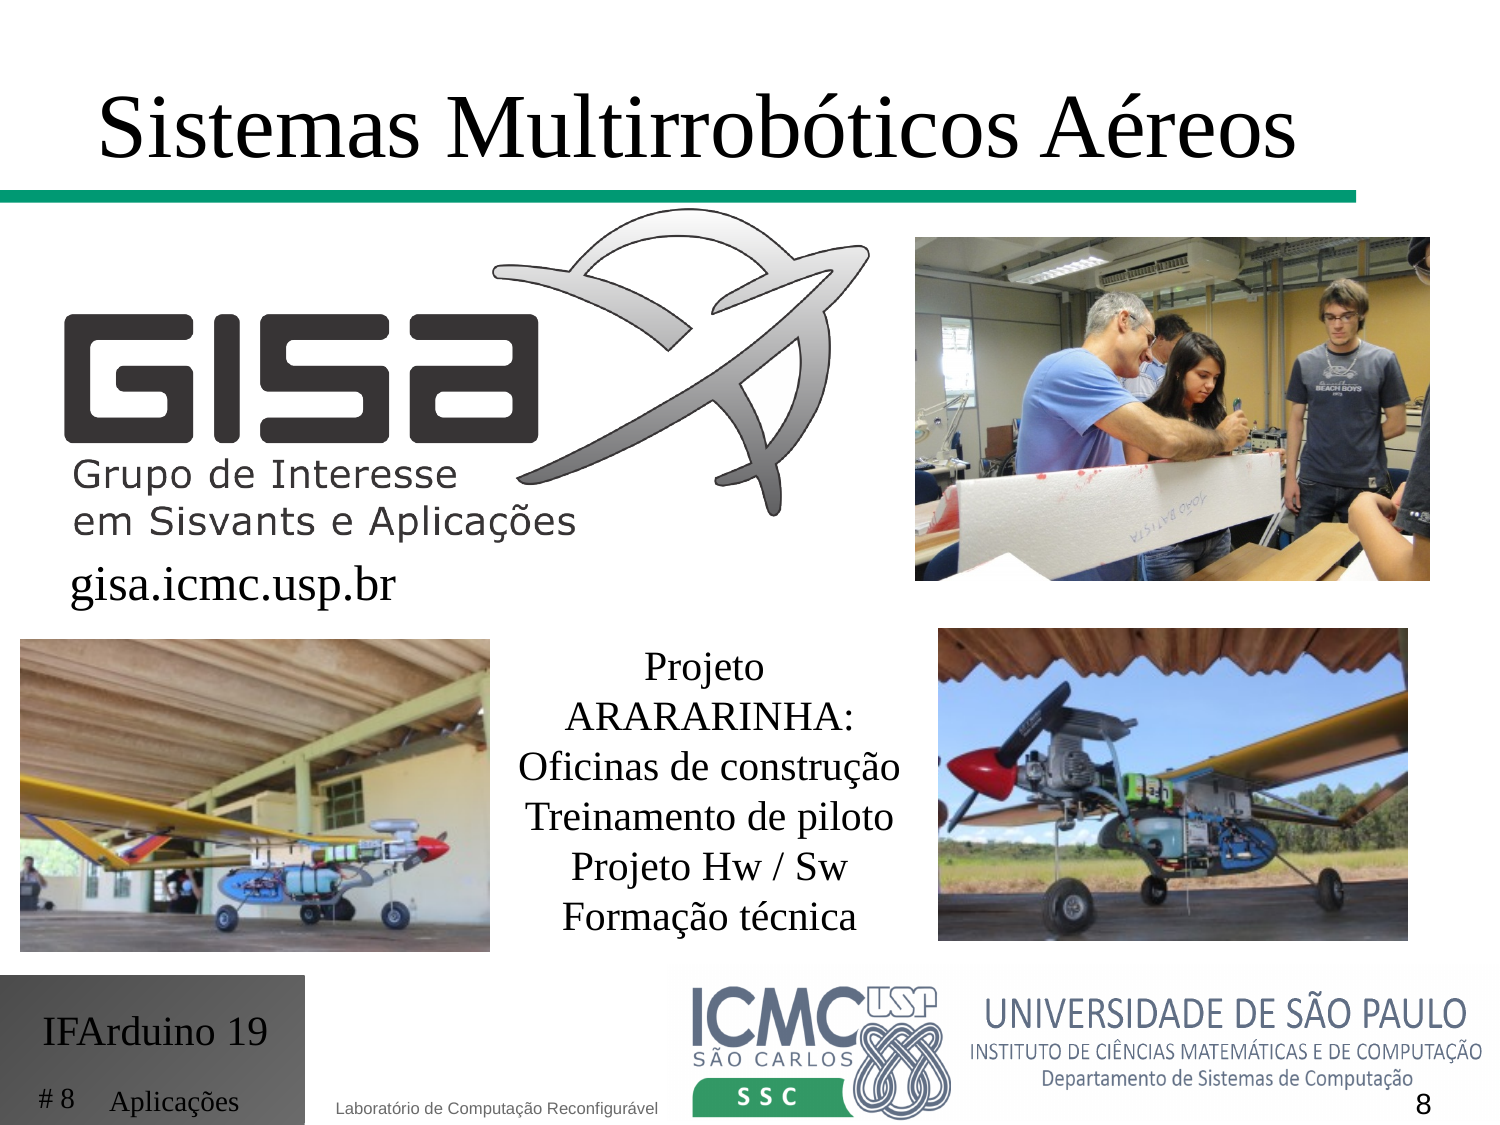

Sistemas Multirrobóticos Aéreos
gisa.icmc.usp.br
Projeto
ARARARINHA:
Oficinas de construção
Treinamento de piloto
Projeto Hw / Sw
Formação técnica
Aplicações